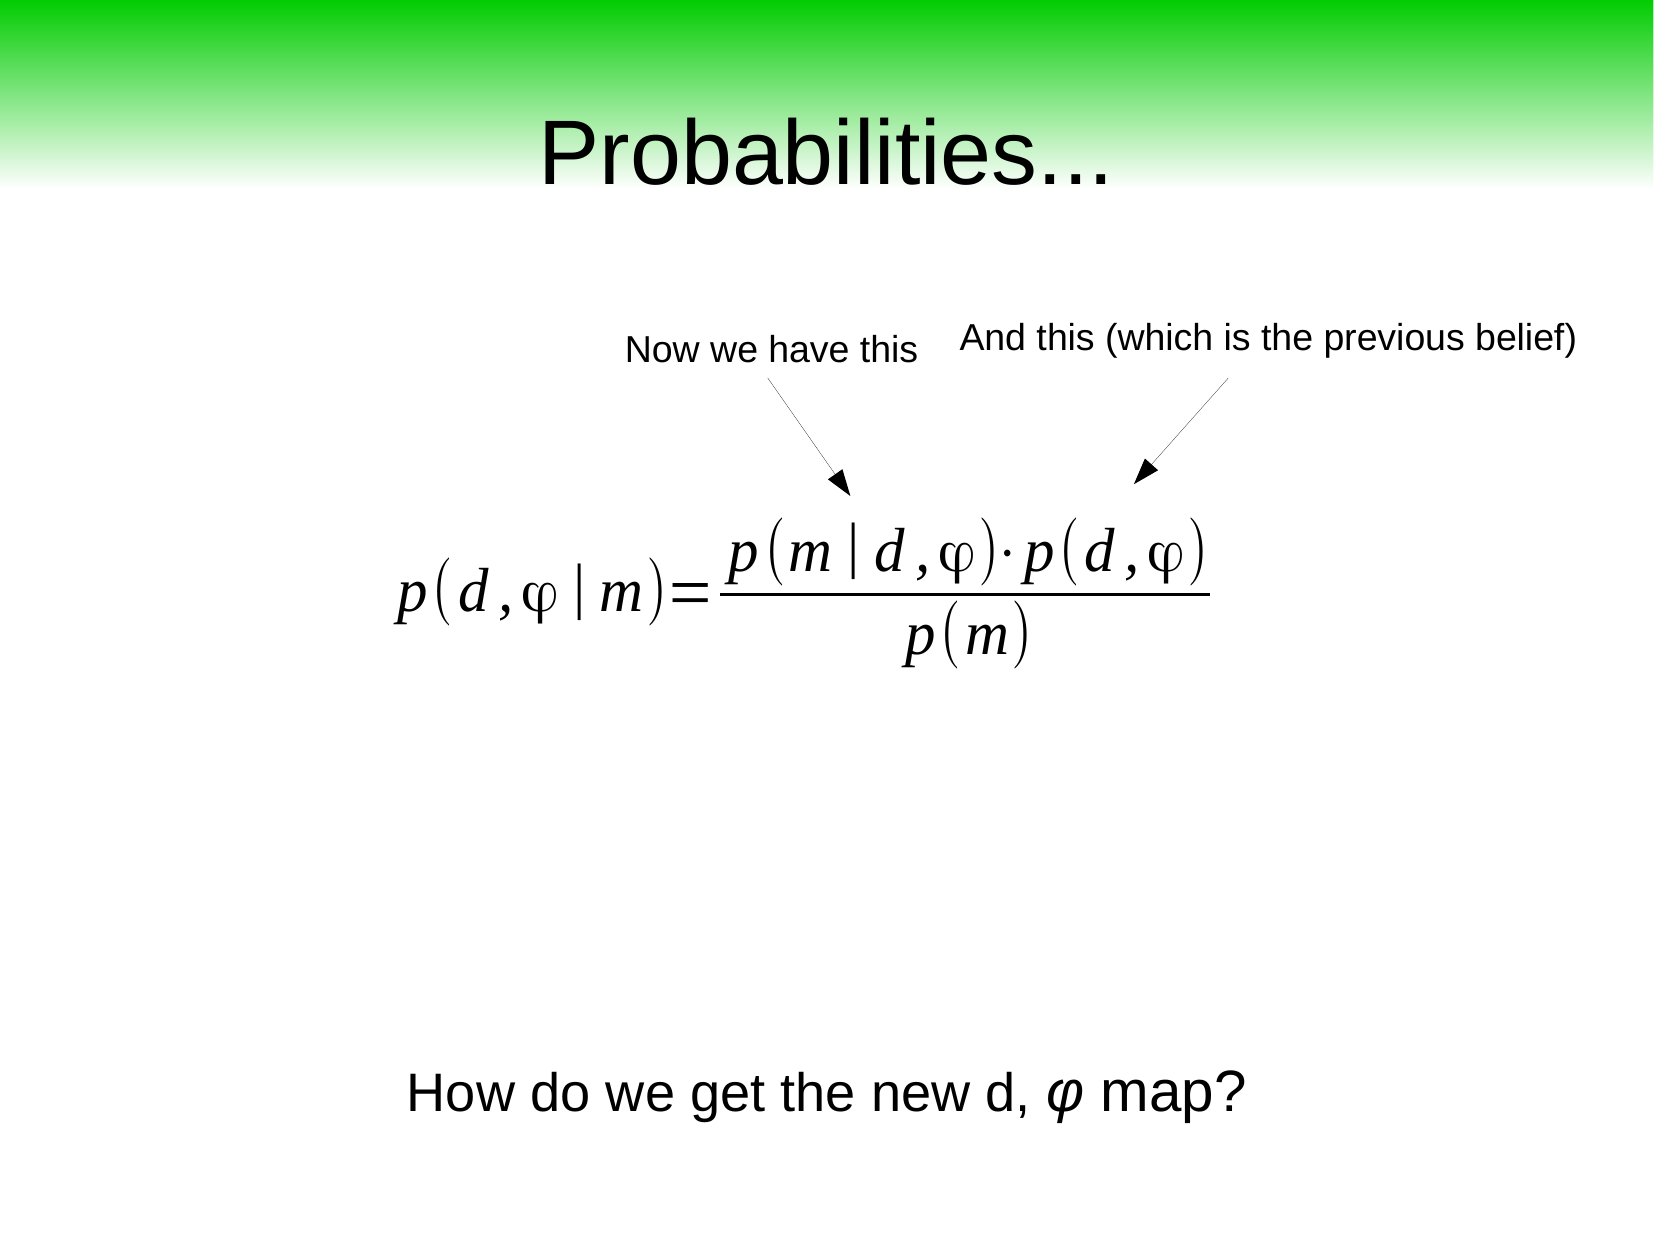

# Probabilities...
And this (which is the previous belief)
Now we have this
How do we get the new d, φ map?